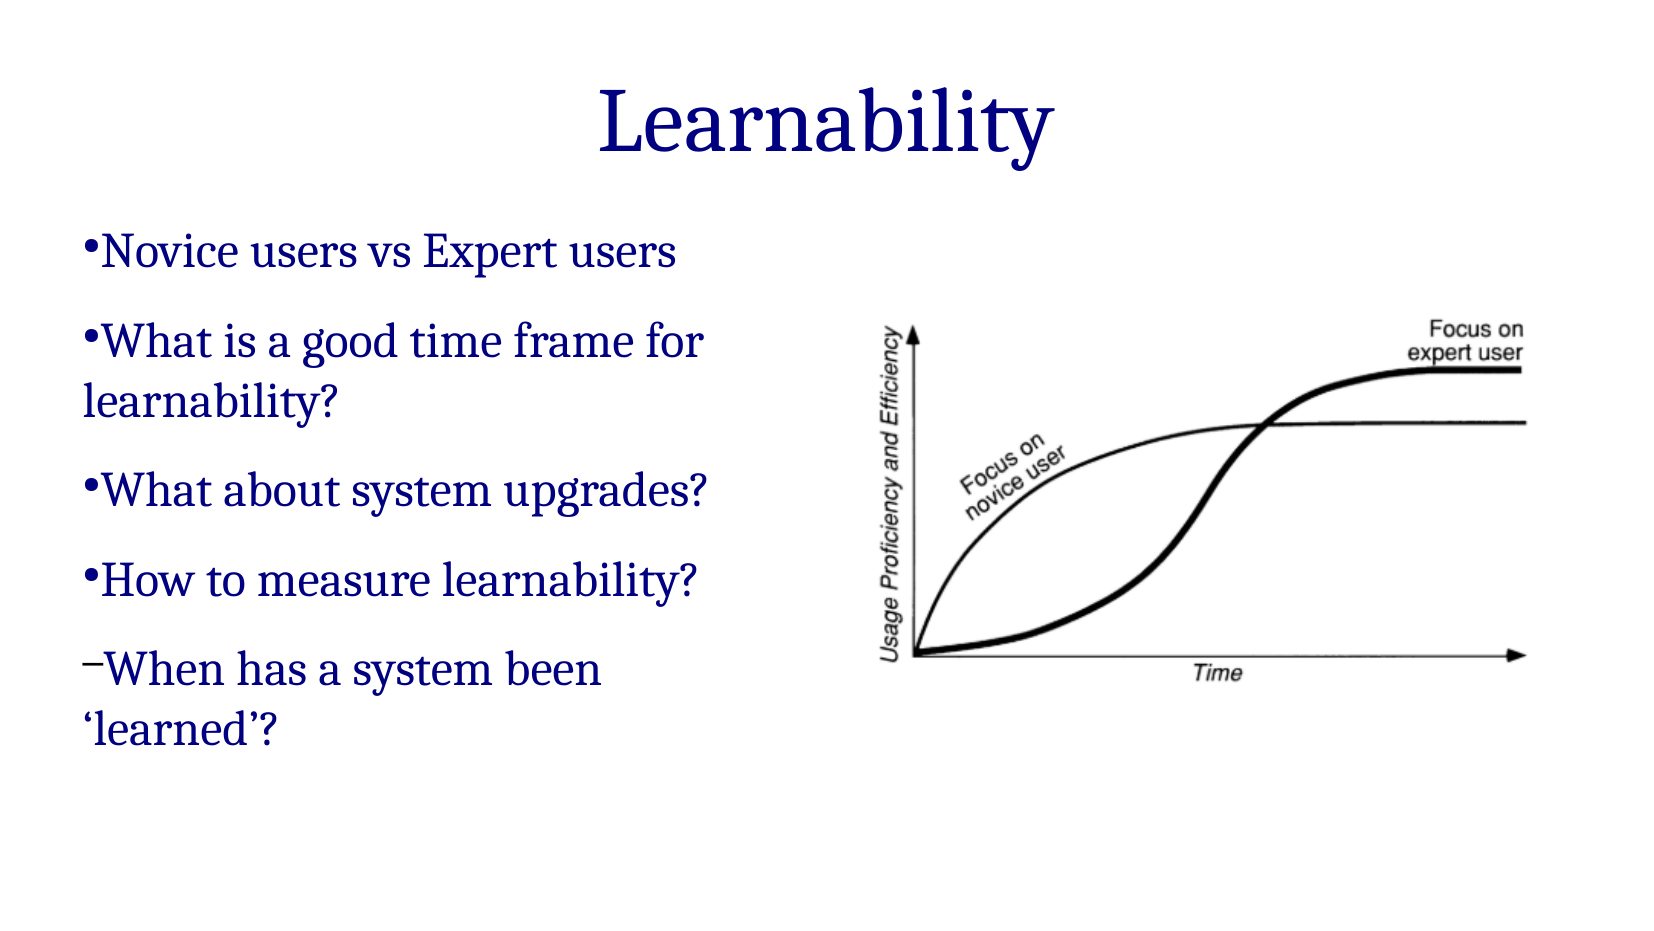

# Learnability
Novice users vs Expert users
What is a good time frame for learnability?
What about system upgrades?
How to measure learnability?
When has a system been ‘learned’?